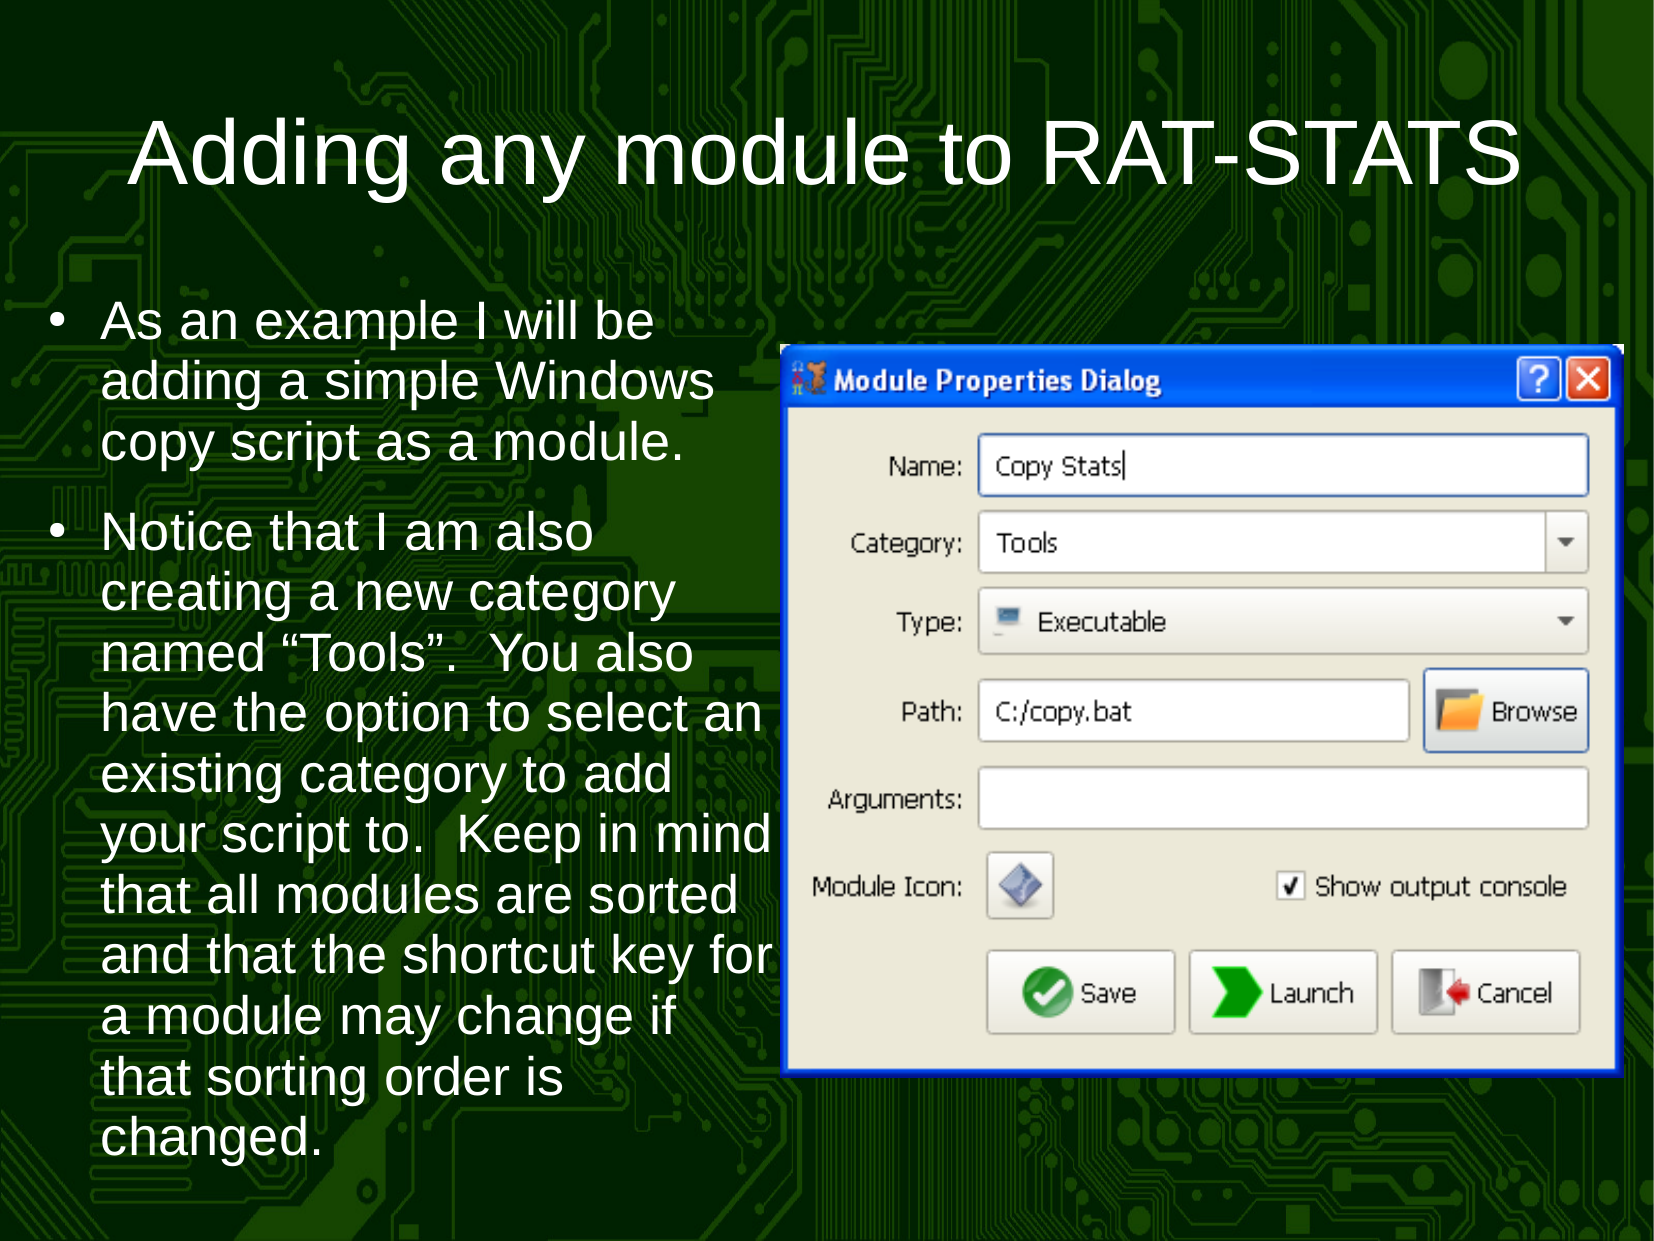

# Adding any module to RAT-STATS
As an example I will be adding a simple Windows copy script as a module.
Notice that I am also creating a new category named “Tools”. You also have the option to select an existing category to add your script to. Keep in mind that all modules are sorted and that the shortcut key for a module may change if that sorting order is changed.